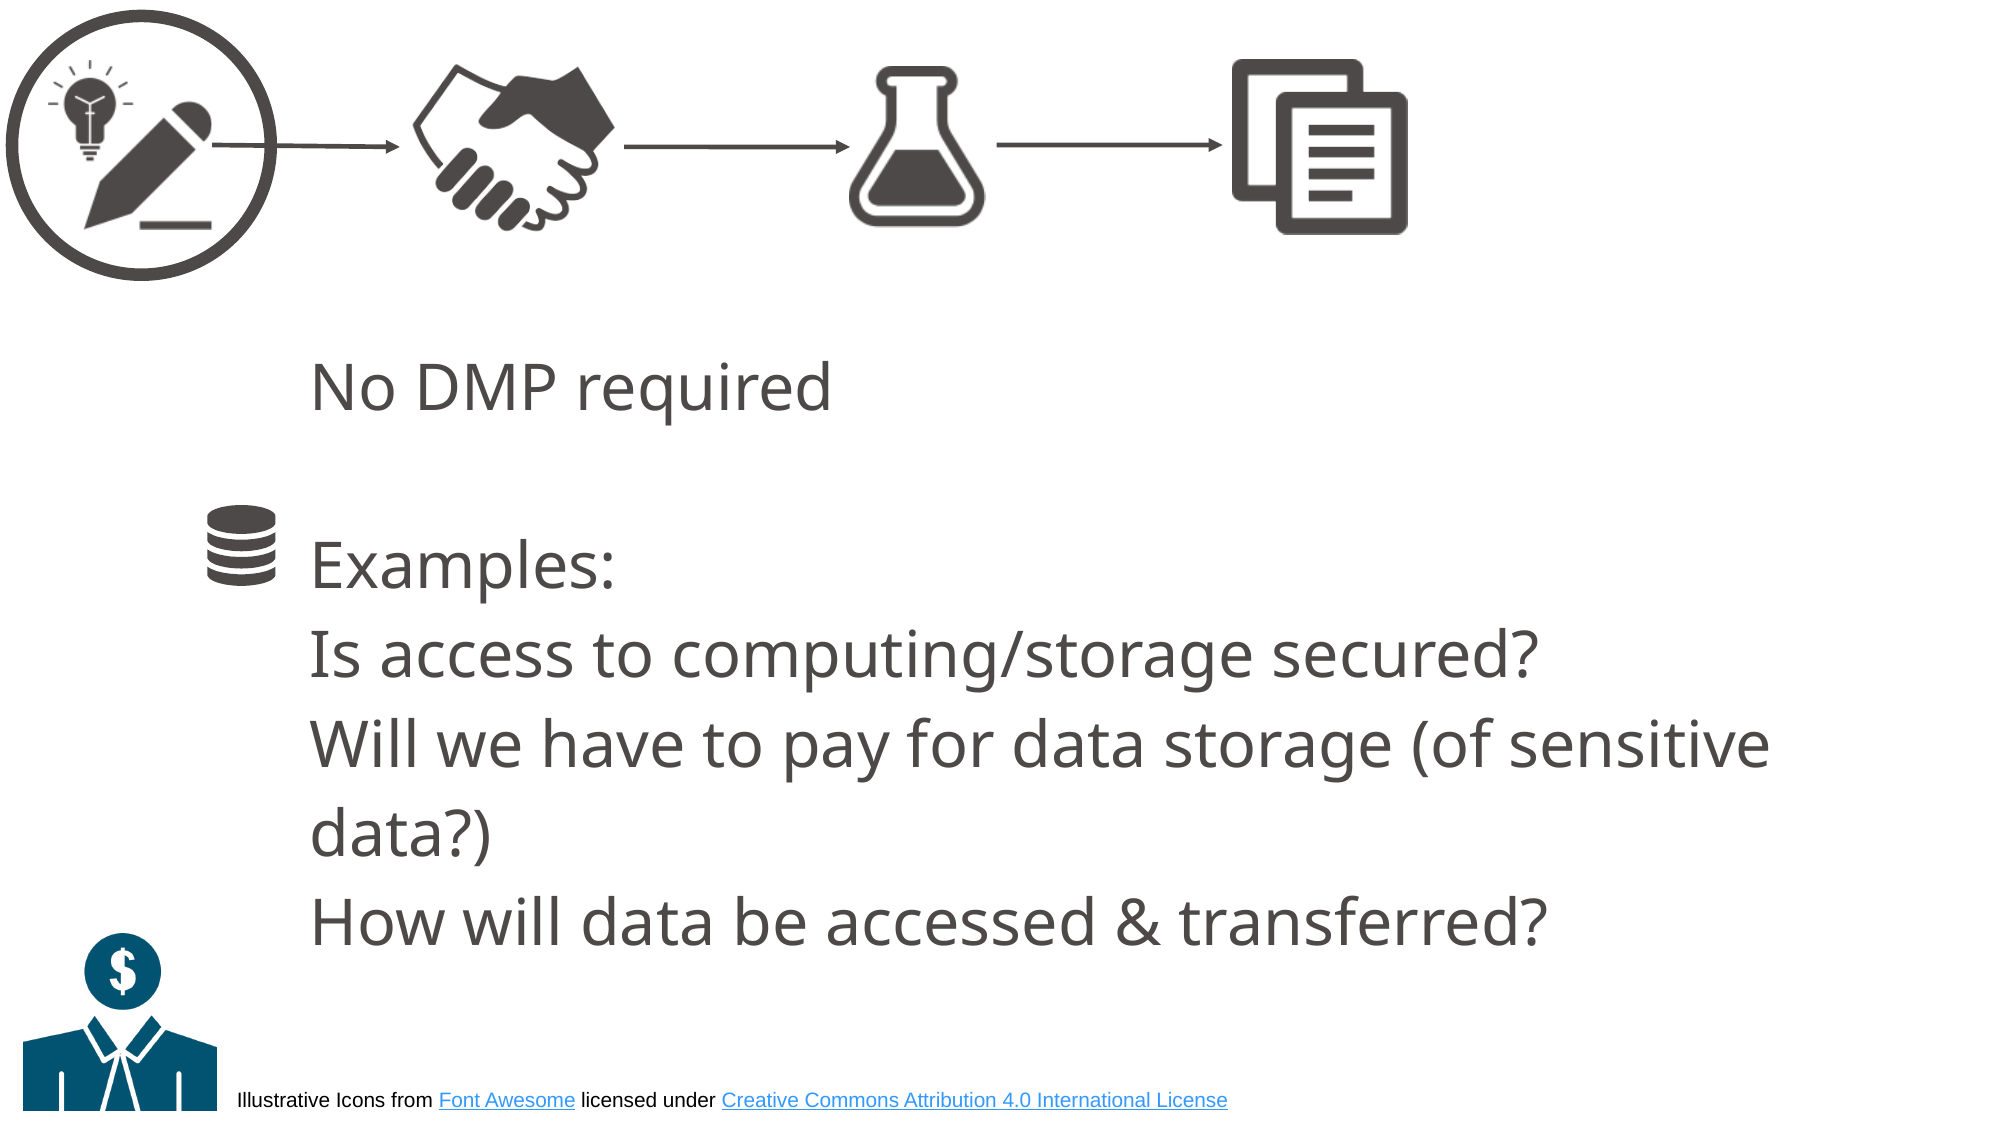

No DMP required
Examples:
Is access to computing/storage secured?
Will we have to pay for data storage (of sensitive data?)
How will data be accessed & transferred?
Illustrative Icons from Font Awesome licensed under Creative Commons Attribution 4.0 International License